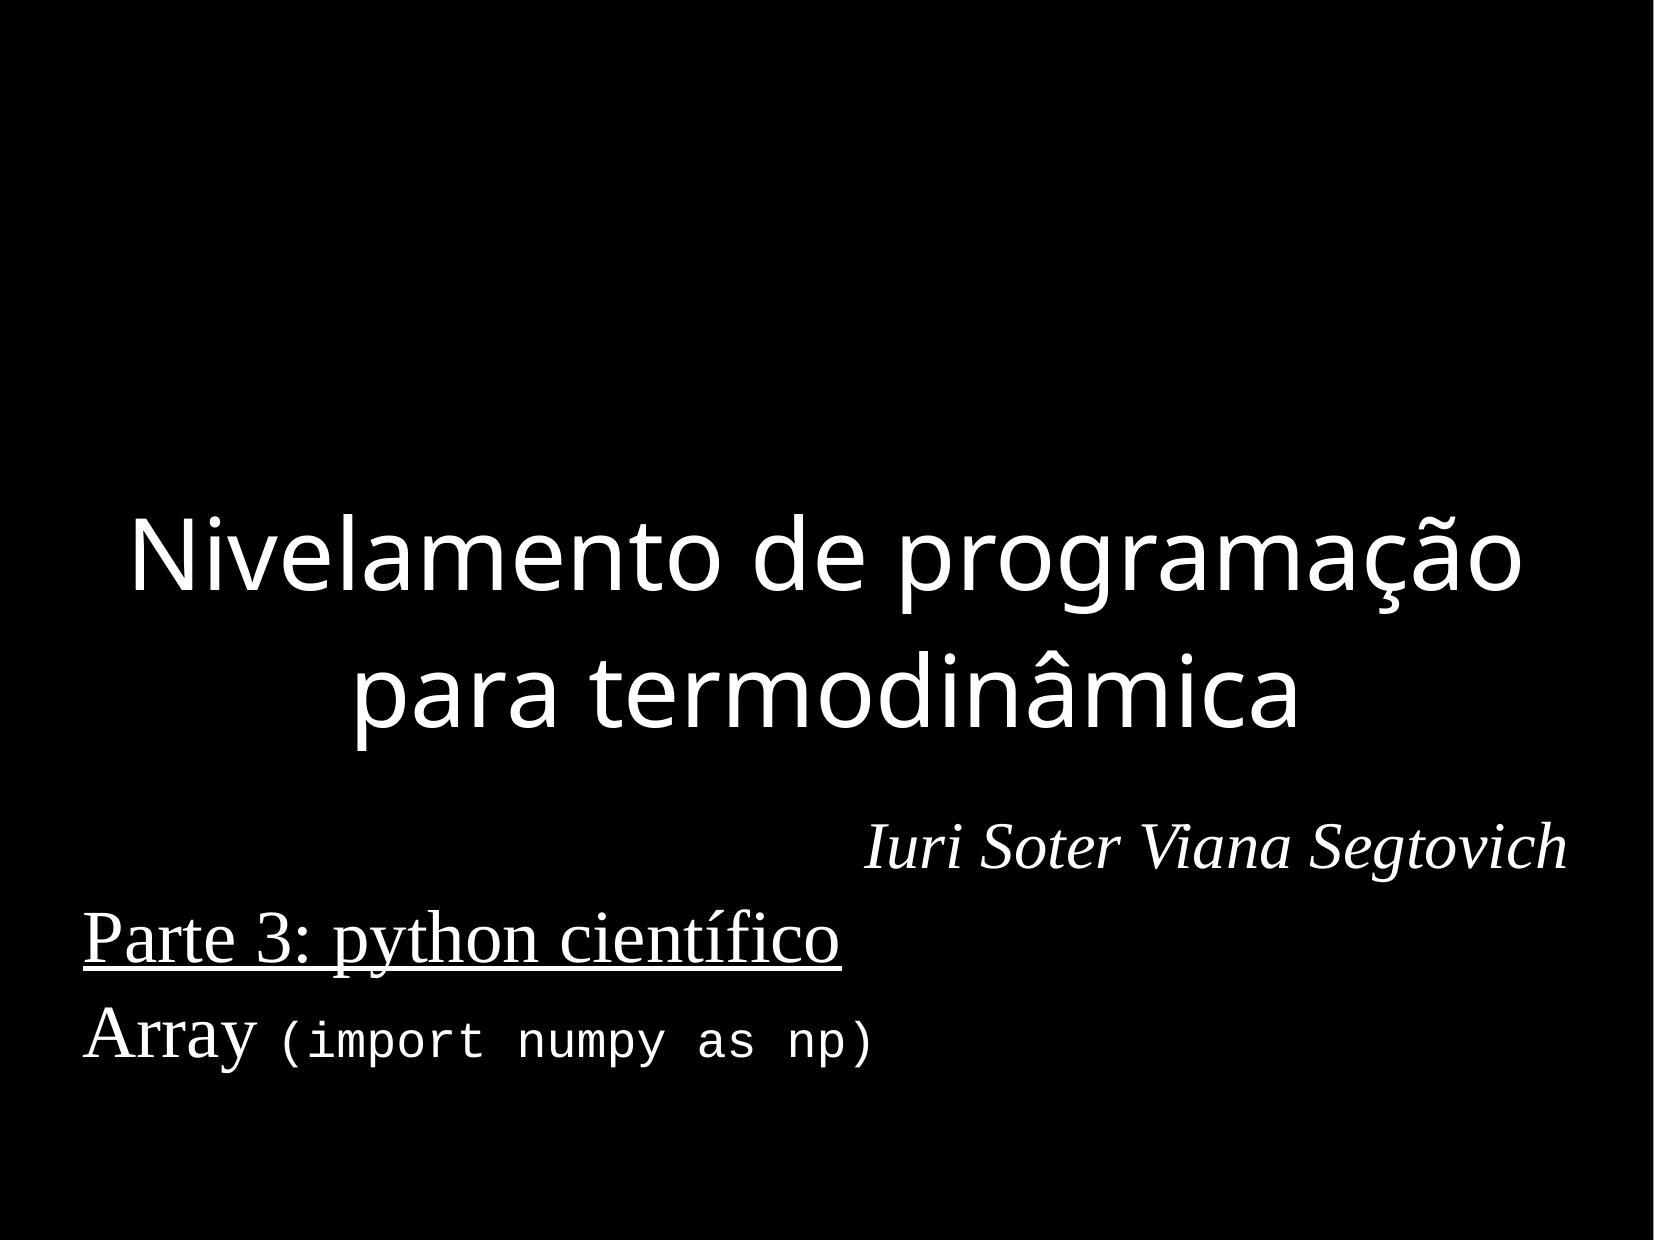

# Nivelamento de programação para termodinâmica
Iuri Soter Viana Segtovich
Parte 3: python científico
Array (import numpy as np)